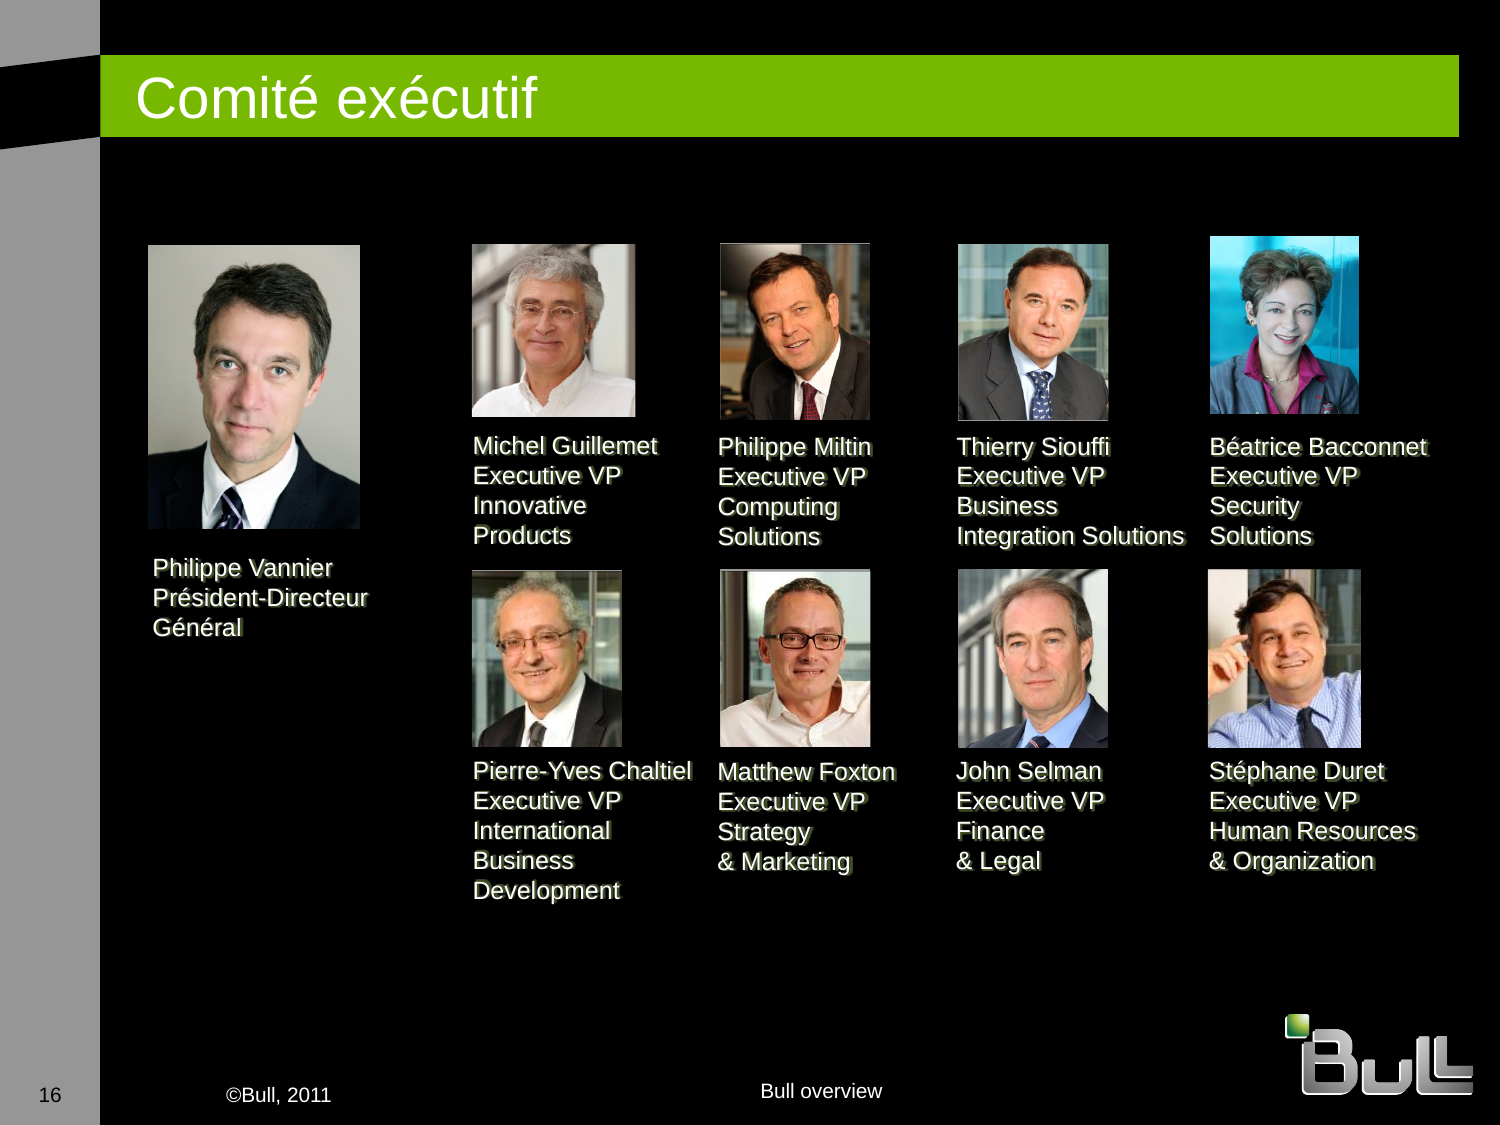

# Comité exécutif
Michel Guillemet
Executive VP
Innovative
Products
Thierry Siouffi
Executive VP
Business
Integration Solutions
Béatrice Bacconnet
Executive VP
Security
Solutions
Philippe Miltin
Executive VP
Computing
Solutions
Philippe Vannier
Président-Directeur
Général
Pierre-Yves Chaltiel
Executive VP
International
Business
Development
John Selman
Executive VP
Finance
& Legal
Stéphane Duret
Executive VP
Human Resources
& Organization
Matthew Foxton
Executive VP
Strategy
& Marketing